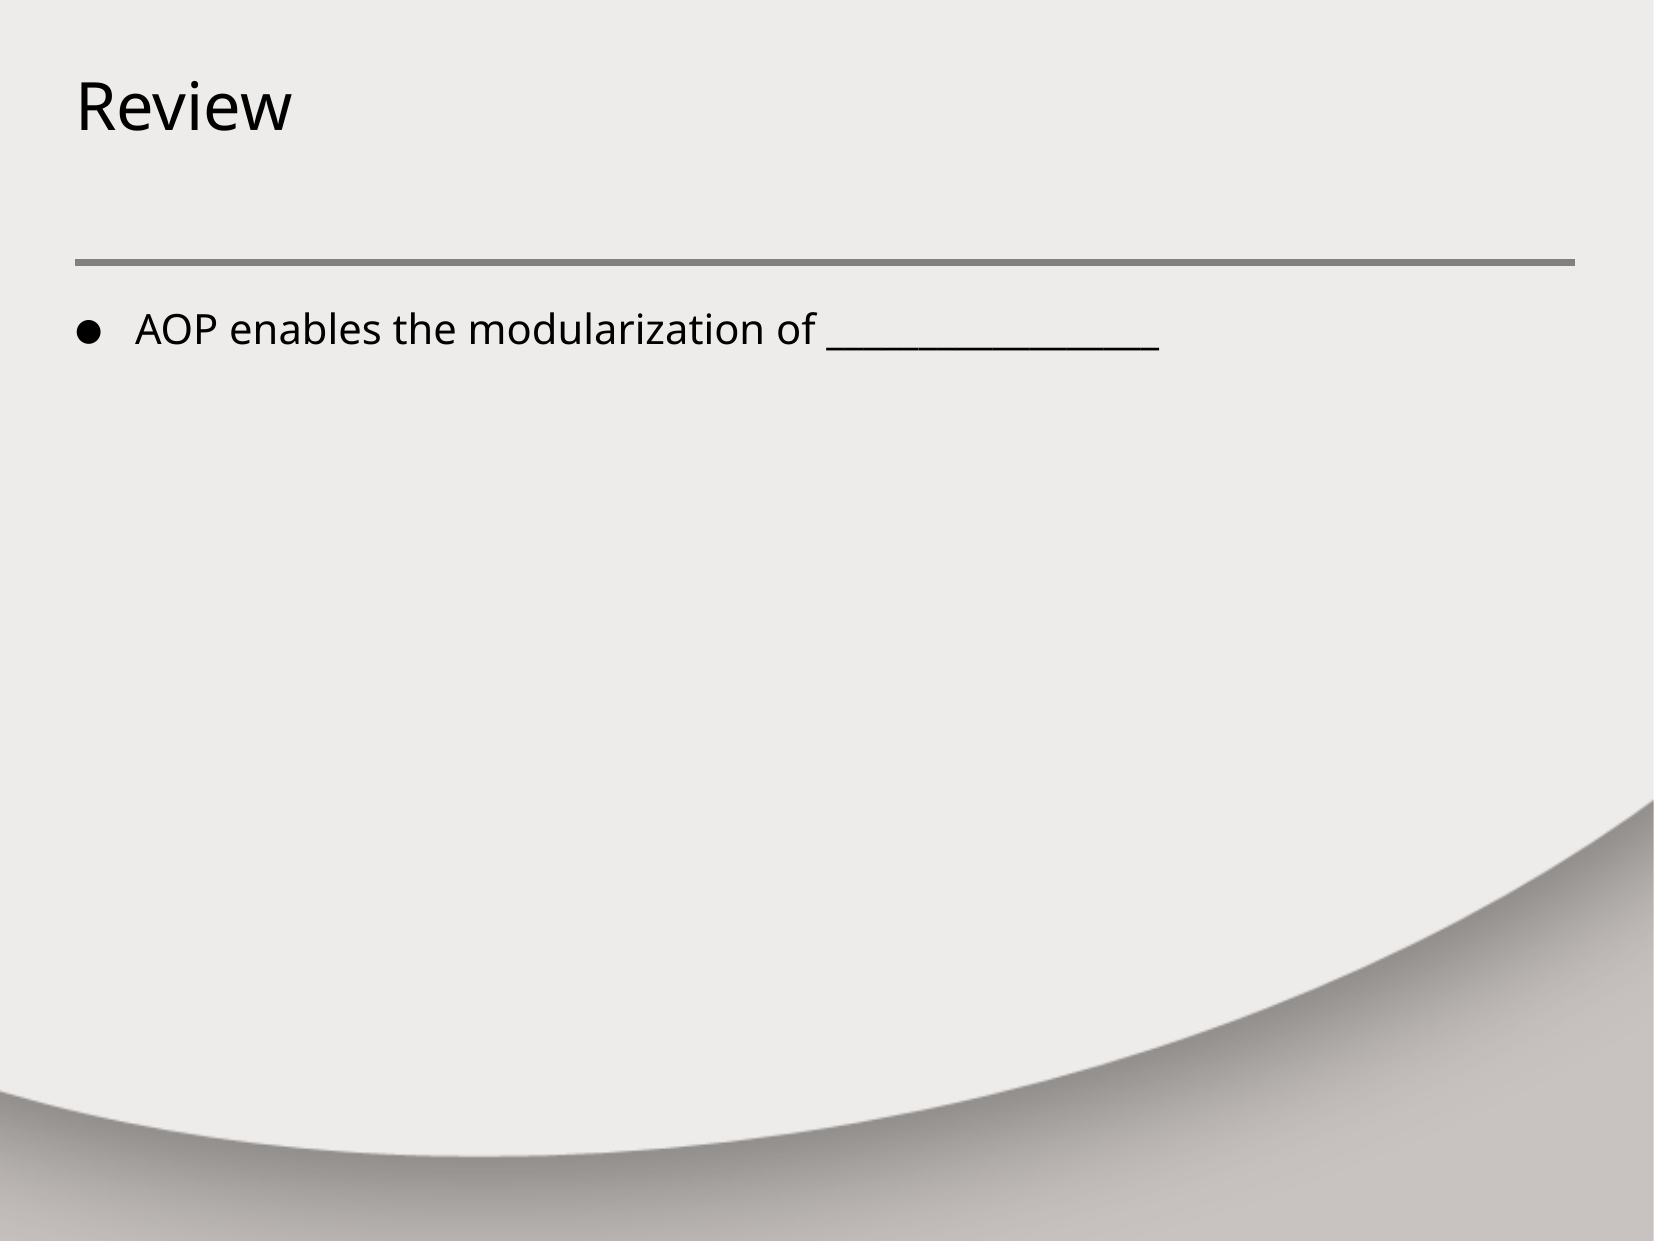

# Review
AOP enables the modularization of __________________